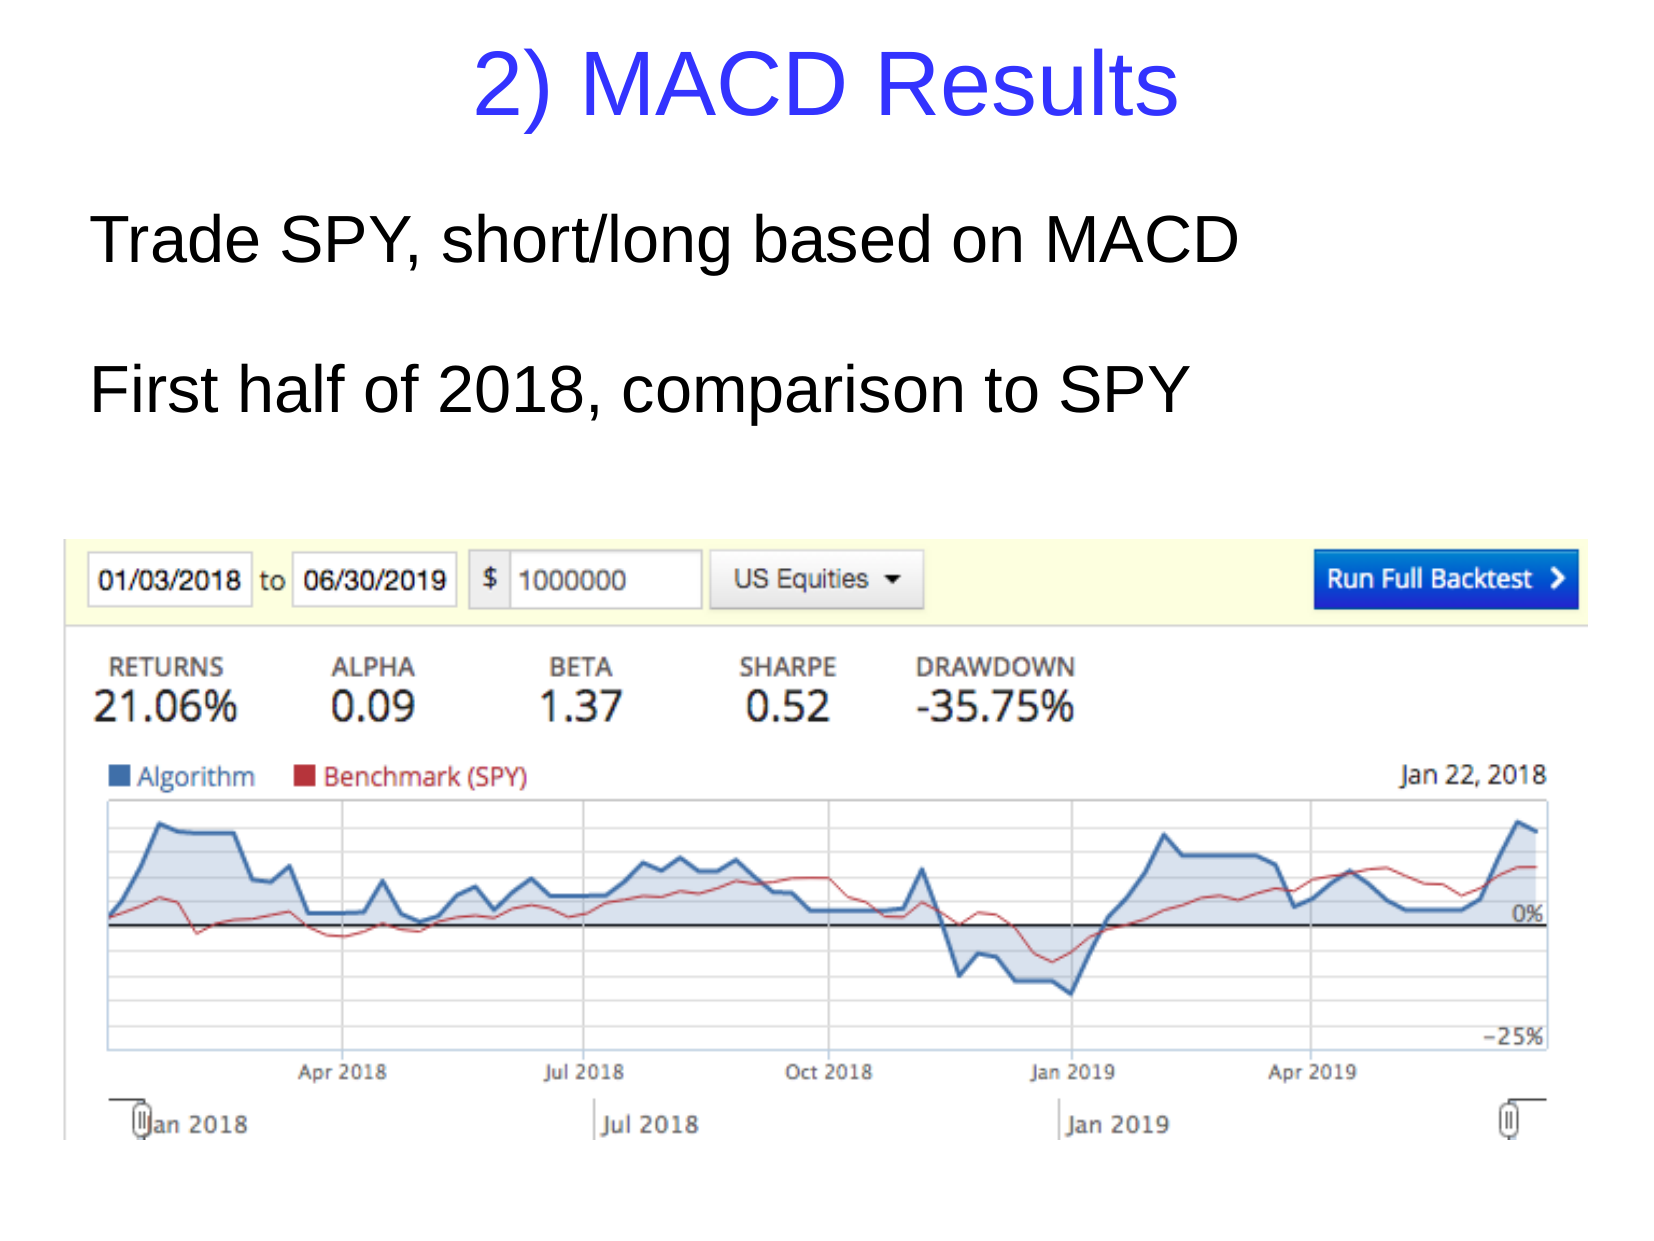

# 2) MACD Results
Trade SPY, short/long based on MACD
First half of 2018, comparison to SPY